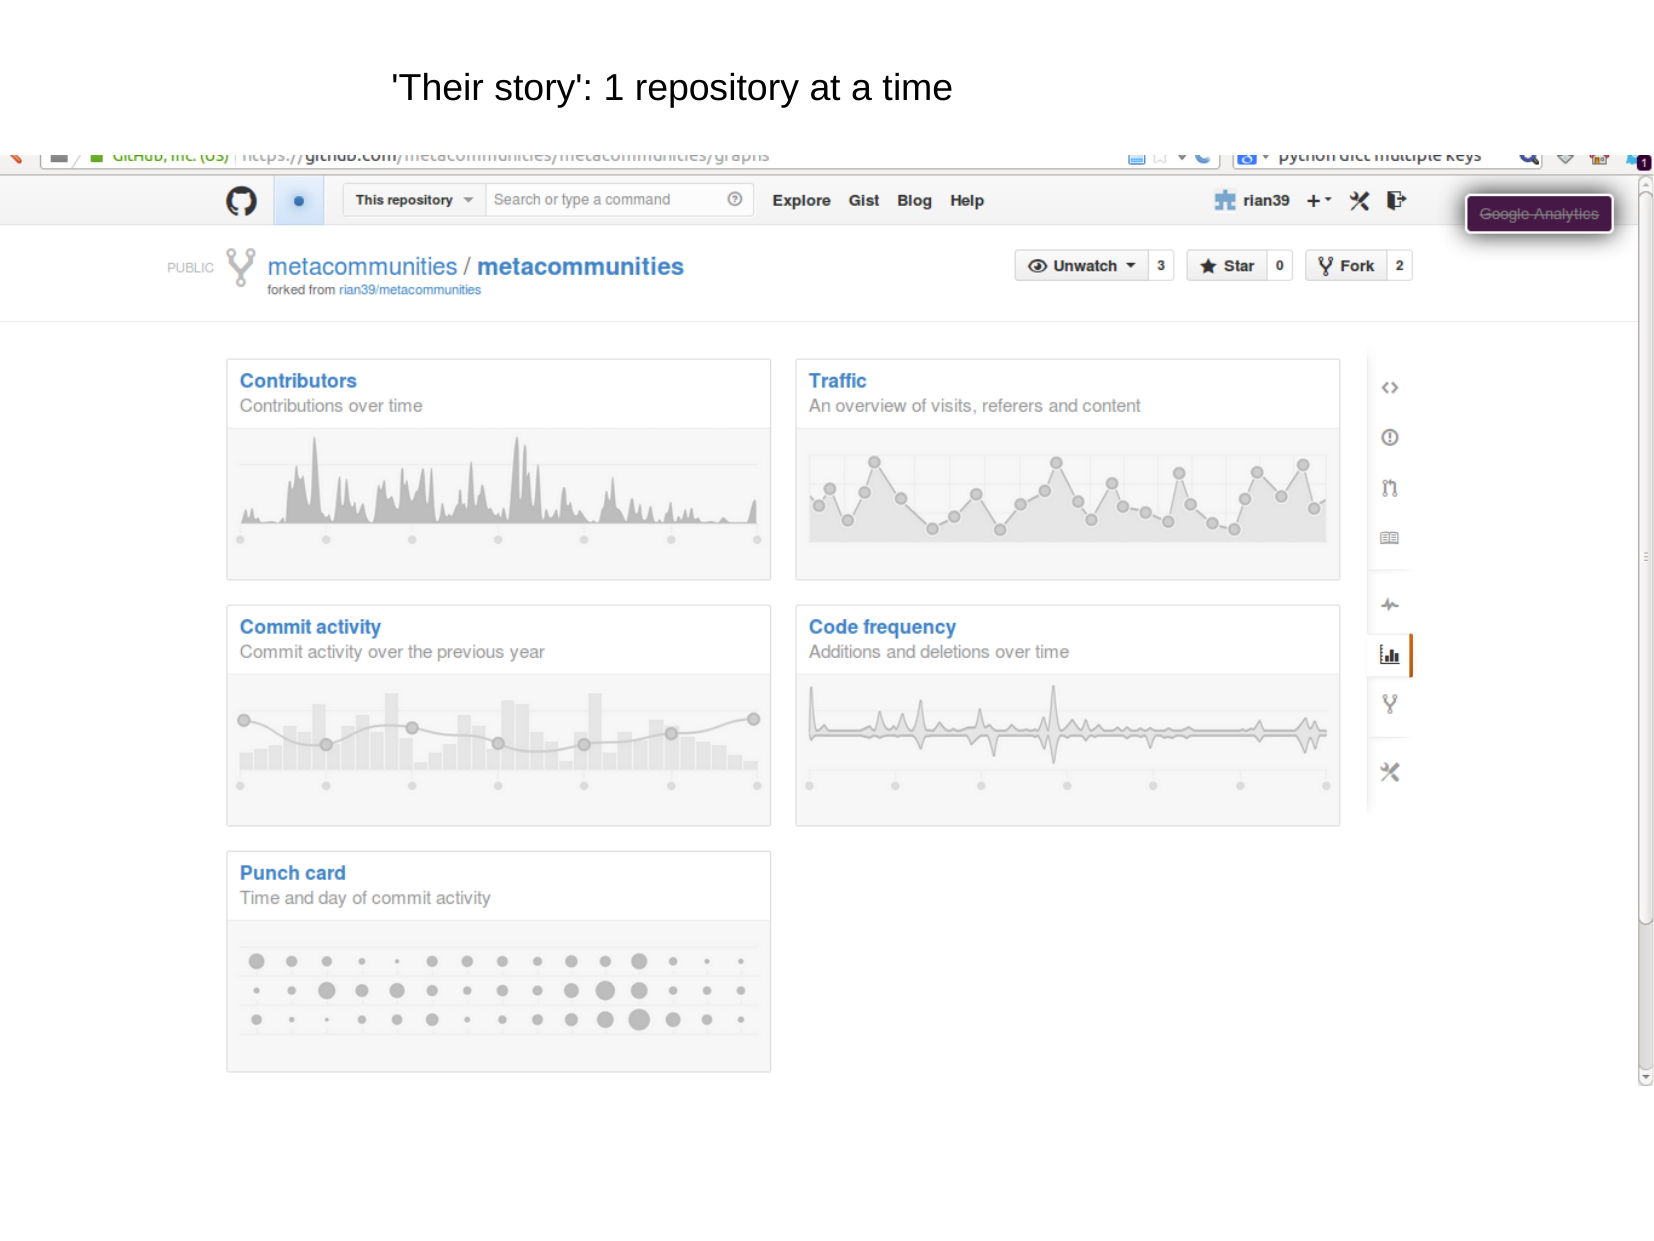

'Their story': 1 repository at a time